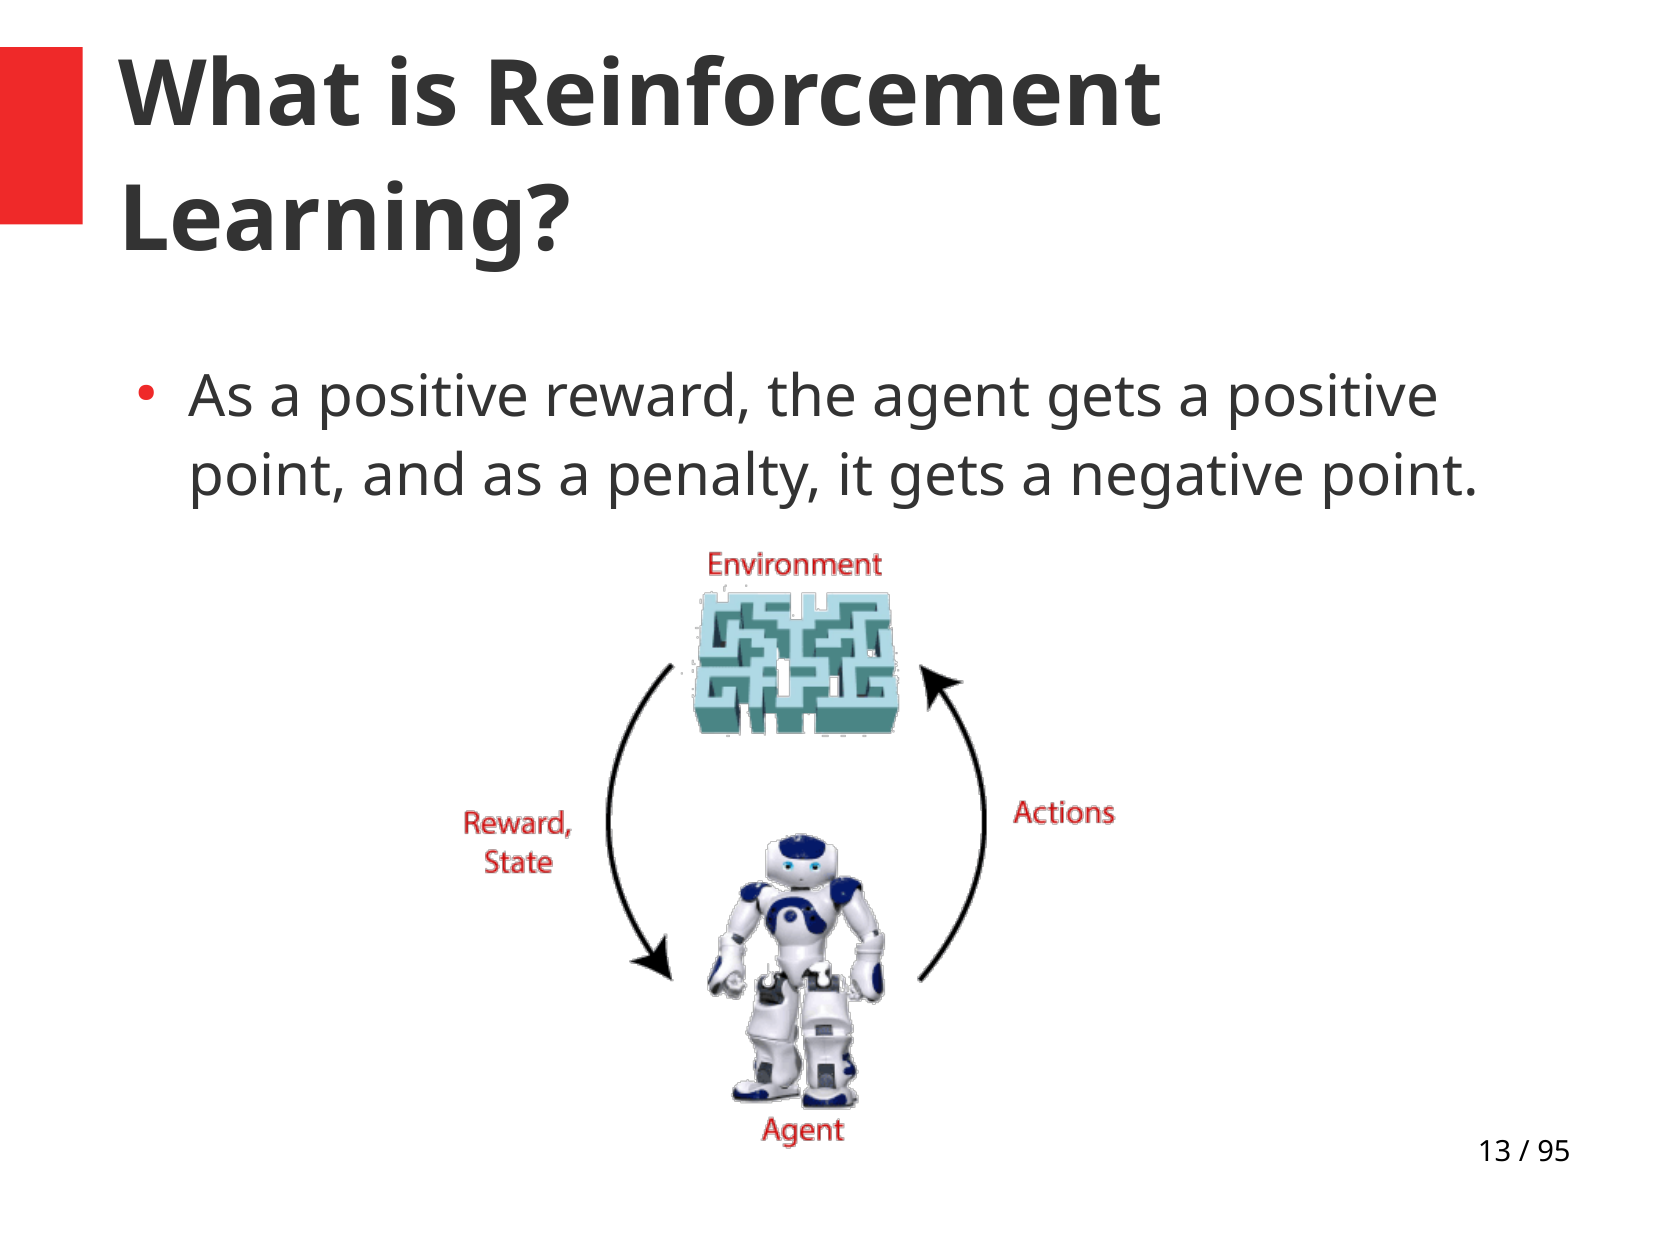

# What is Reinforcement Learning?
As a positive reward, the agent gets a positive point, and as a penalty, it gets a negative point.
13